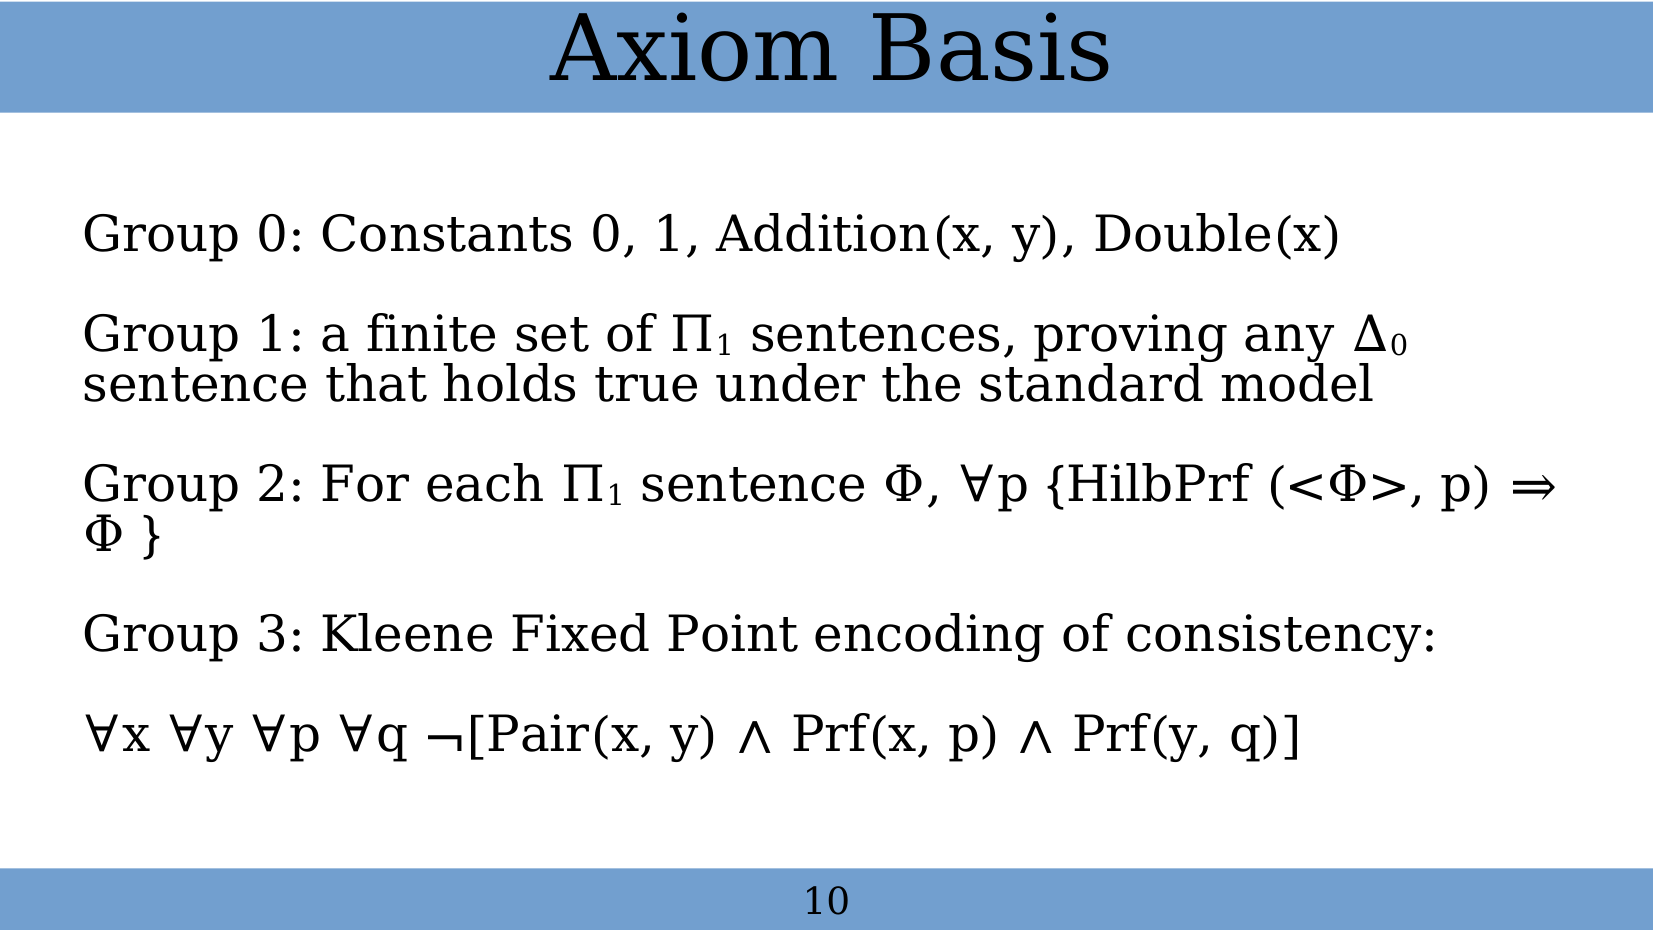

Axiom Basis
#
Group 0: Constants 0, 1, Addition(x, y), Double(x)
Group 1: a finite set of Π1 sentences, proving any ∆0 sentence that holds true under the standard model
Group 2: For each Π1 sentence Φ, ∀p {HilbPrf (<Φ>, p) ⇒ Φ }
Group 3: Kleene Fixed Point encoding of consistency:
∀x ∀y ∀p ∀q ¬[Pair(x, y) ∧ Prf(x, p) ∧ Prf(y, q)]
10